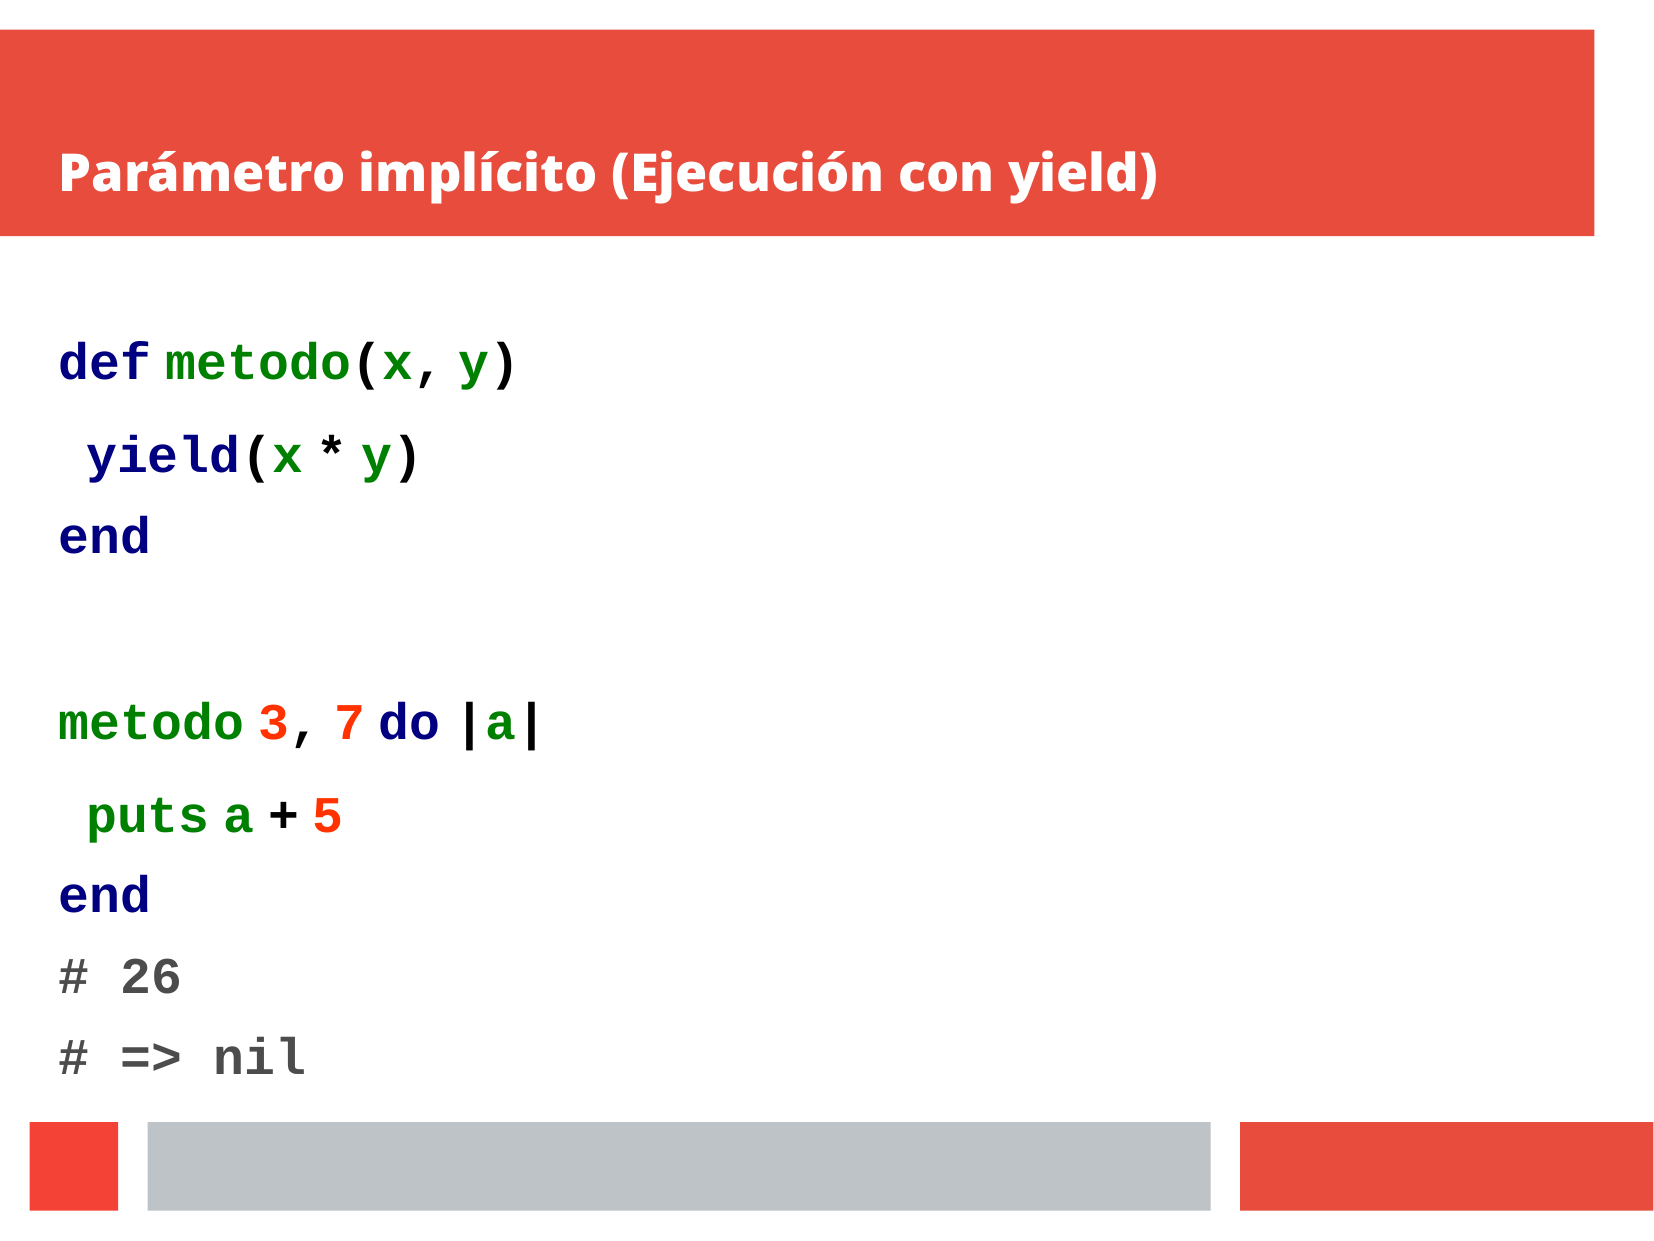

# Parámetro implícito (Ejecución con yield)
def metodo(x, y)
 yield(x * y)
end
metodo 3, 7 do |a|
 puts a + 5
end
# 26
# => nil